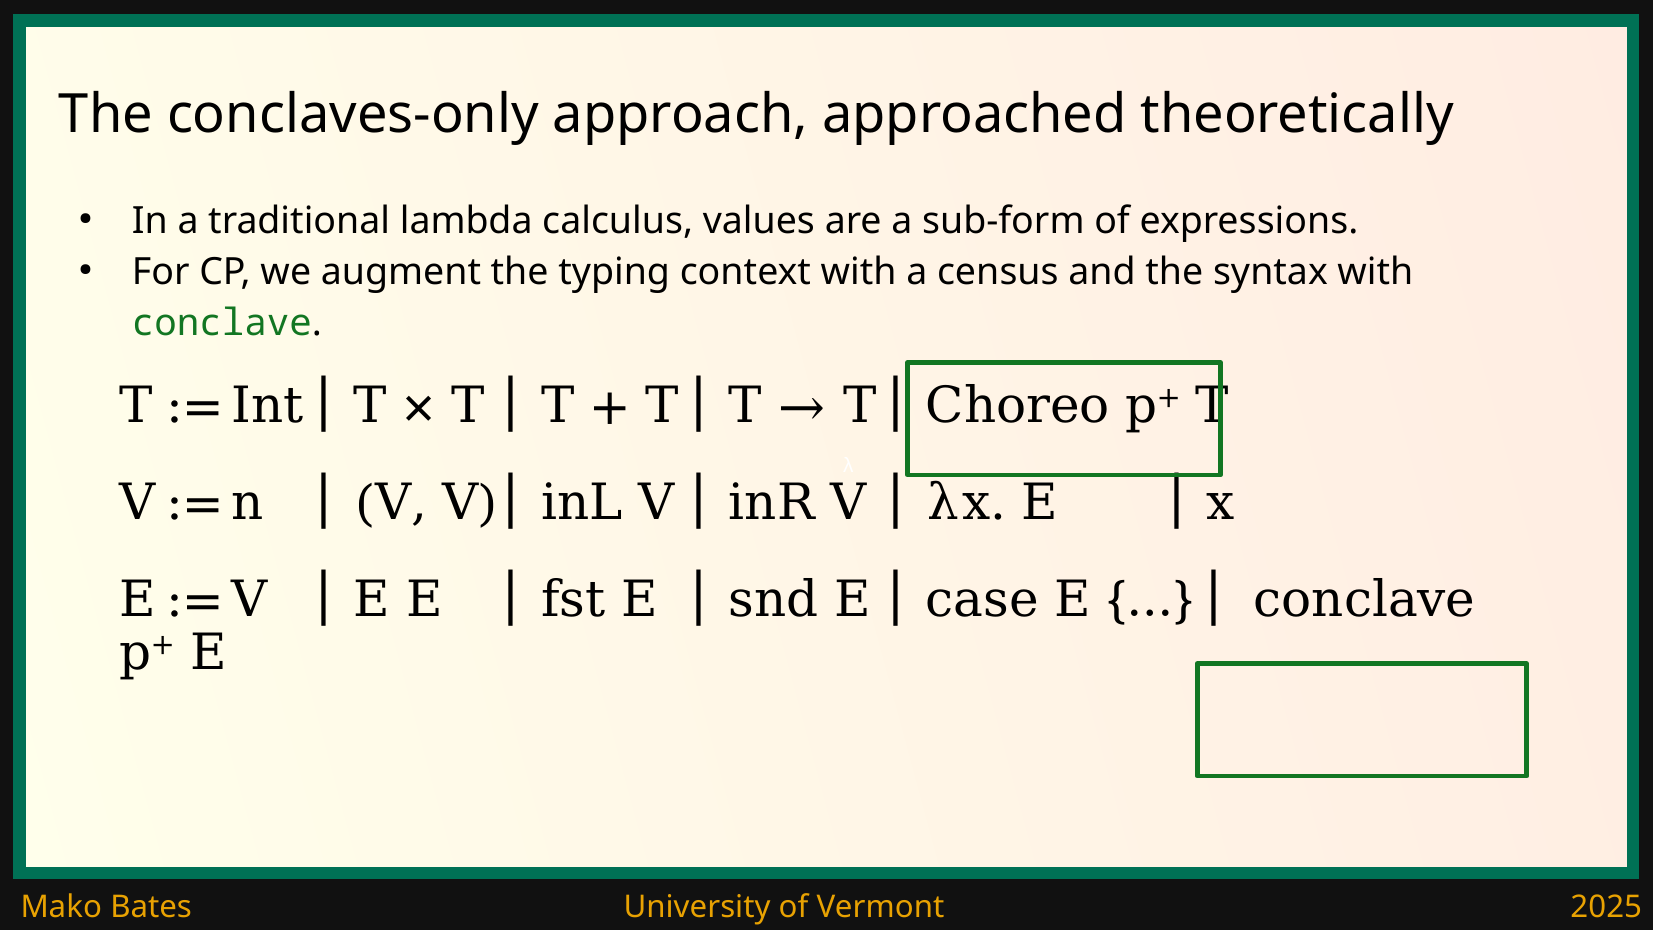

# The conclaves-only approach, approached theoretically
In a traditional lambda calculus, values are a sub-form of expressions.
For CP, we augment the typing context with a census and the syntax with conclave.
T	:=	Int	|	T × T	|	T + T	|	T → T	|	Choreo p+ T
V	:=	n	|	(V, V)	|	inL V	|	inR V	|	λx. E	|	x
E	:=	V	|	E E	|	fst E	|	snd E	|	case E {…}	|	conclave p+ E
λ